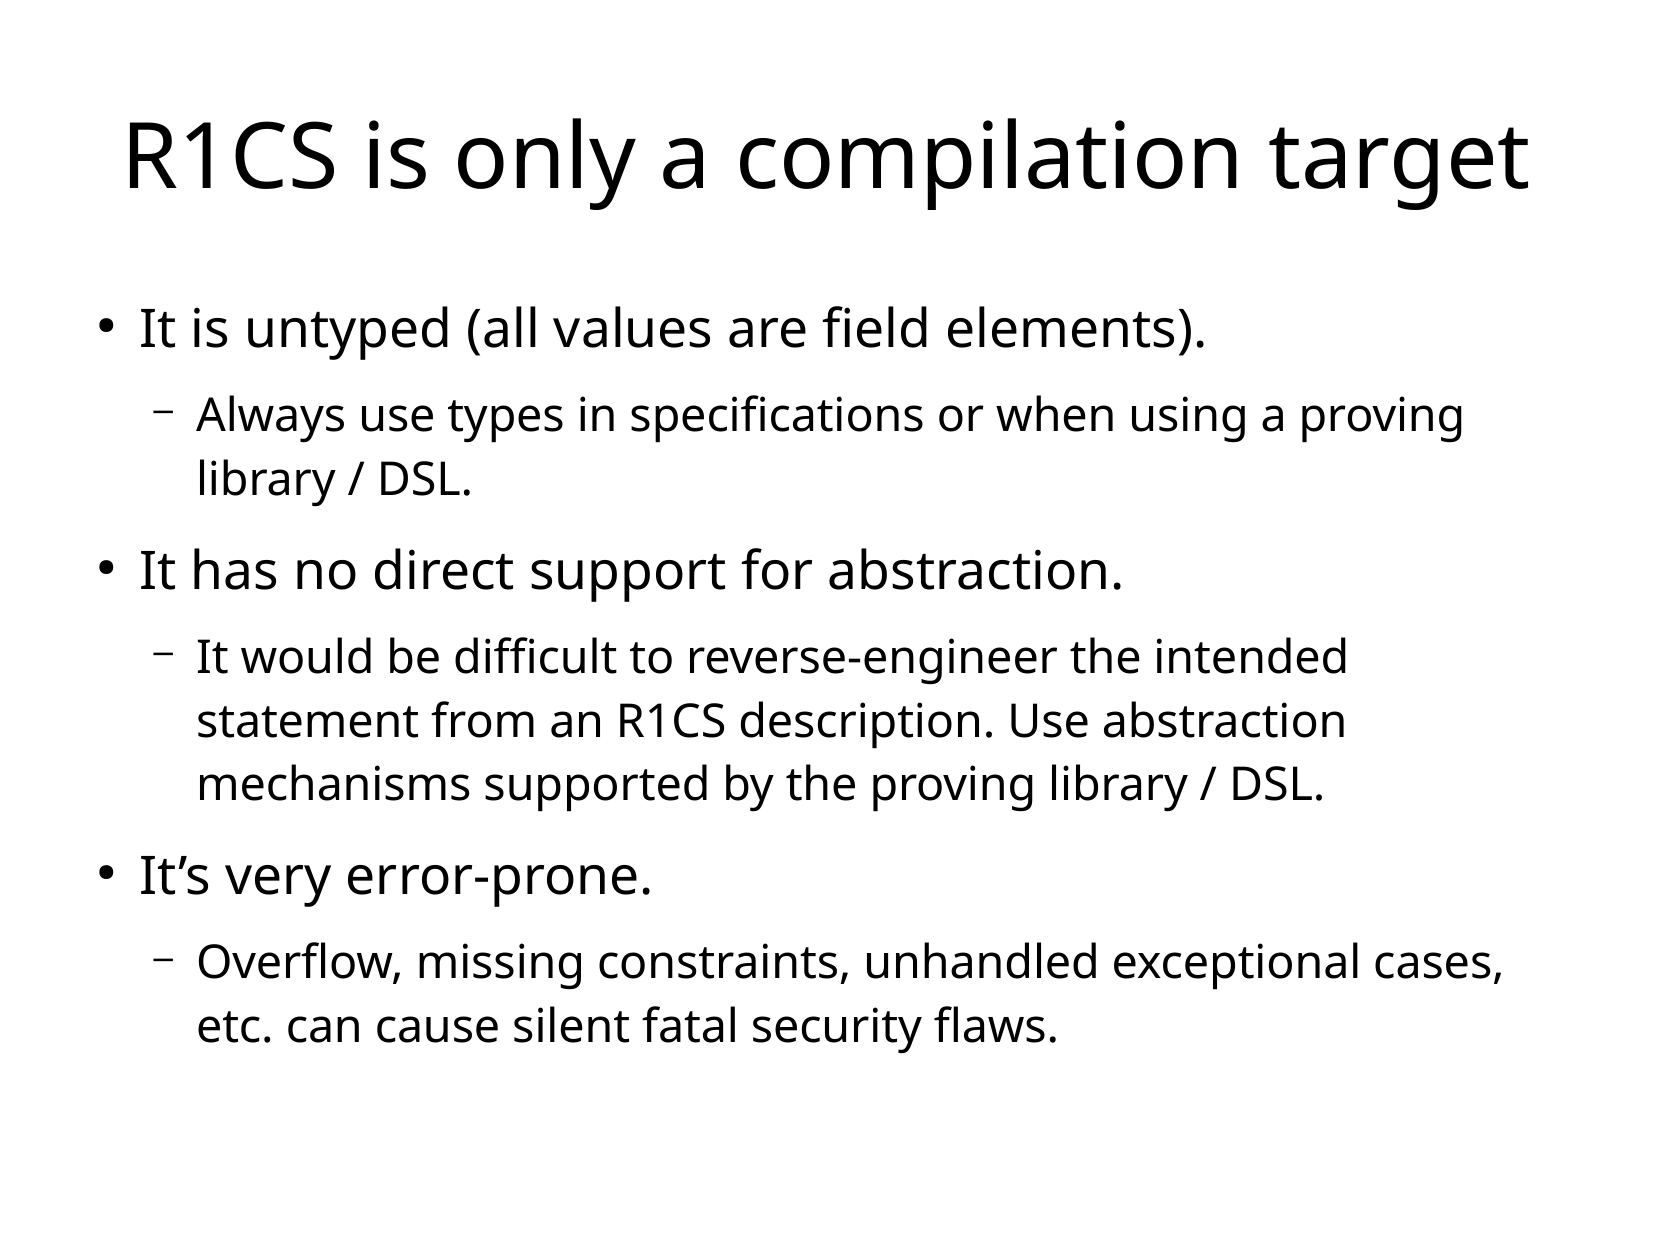

# R1CS is only a compilation target
It is untyped (all values are field elements).
Always use types in specifications or when using a proving library / DSL.
It has no direct support for abstraction.
It would be difficult to reverse-engineer the intended statement from an R1CS description. Use abstraction mechanisms supported by the proving library / DSL.
It’s very error-prone.
Overflow, missing constraints, unhandled exceptional cases, etc. can cause silent fatal security flaws.